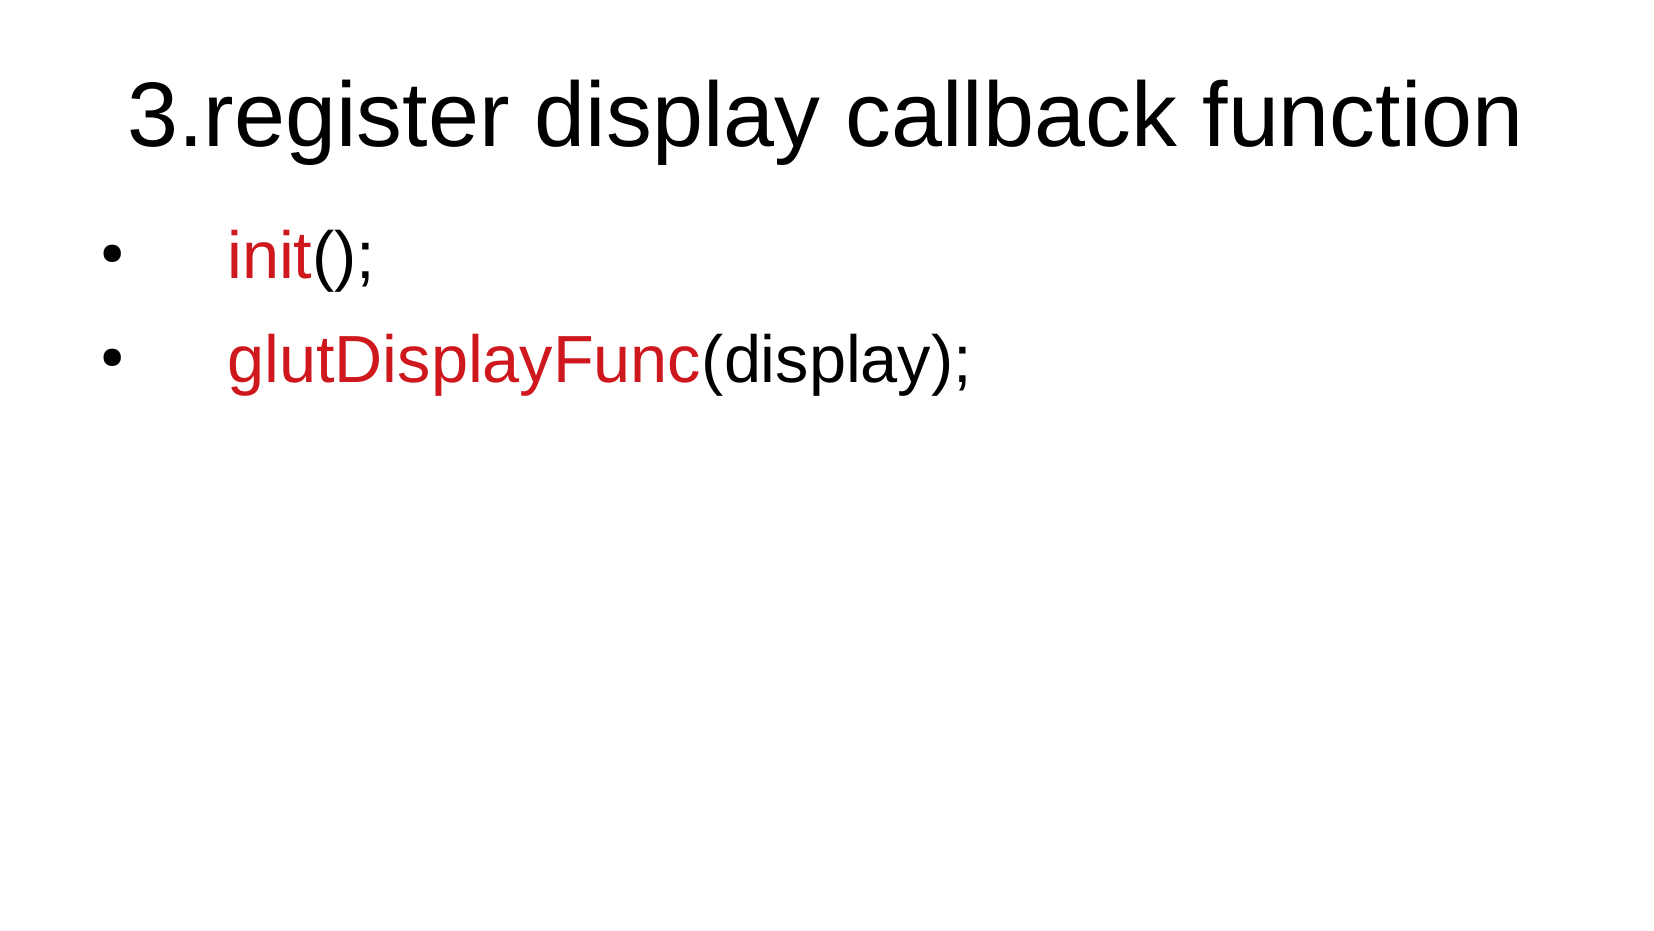

# 3.register display callback function
 init();
 glutDisplayFunc(display);